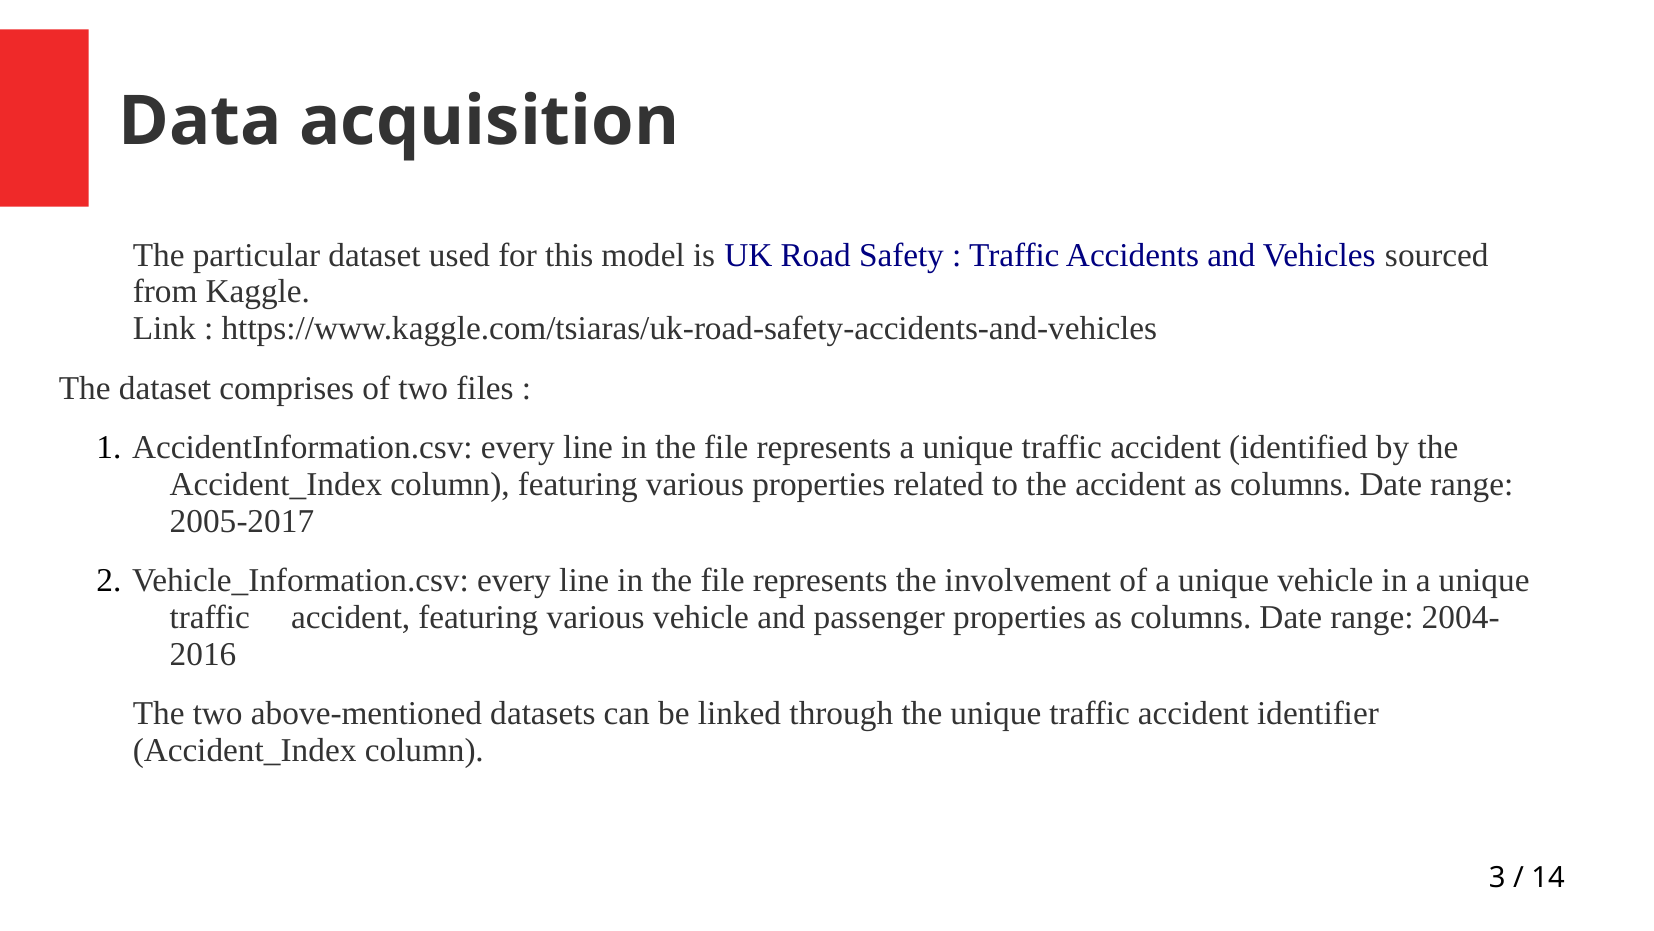

# Data acquisition
The particular dataset used for this model is UK Road Safety : Traffic Accidents and Vehicles sourced from Kaggle.
Link : https://www.kaggle.com/tsiaras/uk-road-safety-accidents-and-vehicles
The dataset comprises of two files :
AccidentInformation.csv: every line in the file represents a unique traffic accident (identified by the Accident_Index column), featuring various properties related to the accident as columns. Date range: 2005-2017
Vehicle_Information.csv: every line in the file represents the involvement of a unique vehicle in a unique traffic accident, featuring various vehicle and passenger properties as columns. Date range: 2004-2016
The two above-mentioned datasets can be linked through the unique traffic accident identifier (Accident_Index column).
3